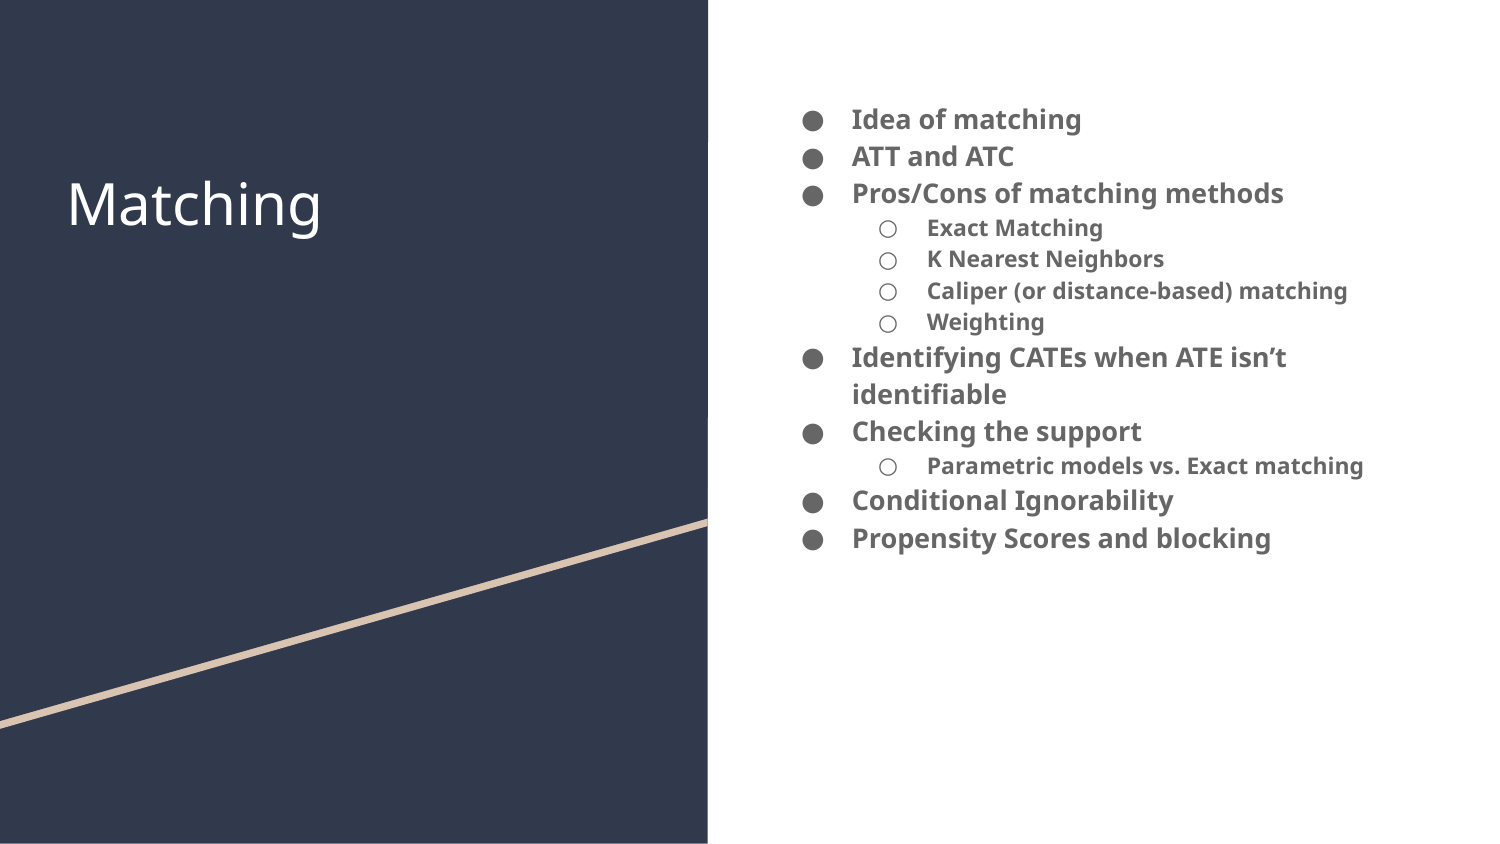

# Matching
Idea of matching
ATT and ATC
Pros/Cons of matching methods
Exact Matching
K Nearest Neighbors
Caliper (or distance-based) matching
Weighting
Identifying CATEs when ATE isn’t identifiable
Checking the support
Parametric models vs. Exact matching
Conditional Ignorability
Propensity Scores and blocking